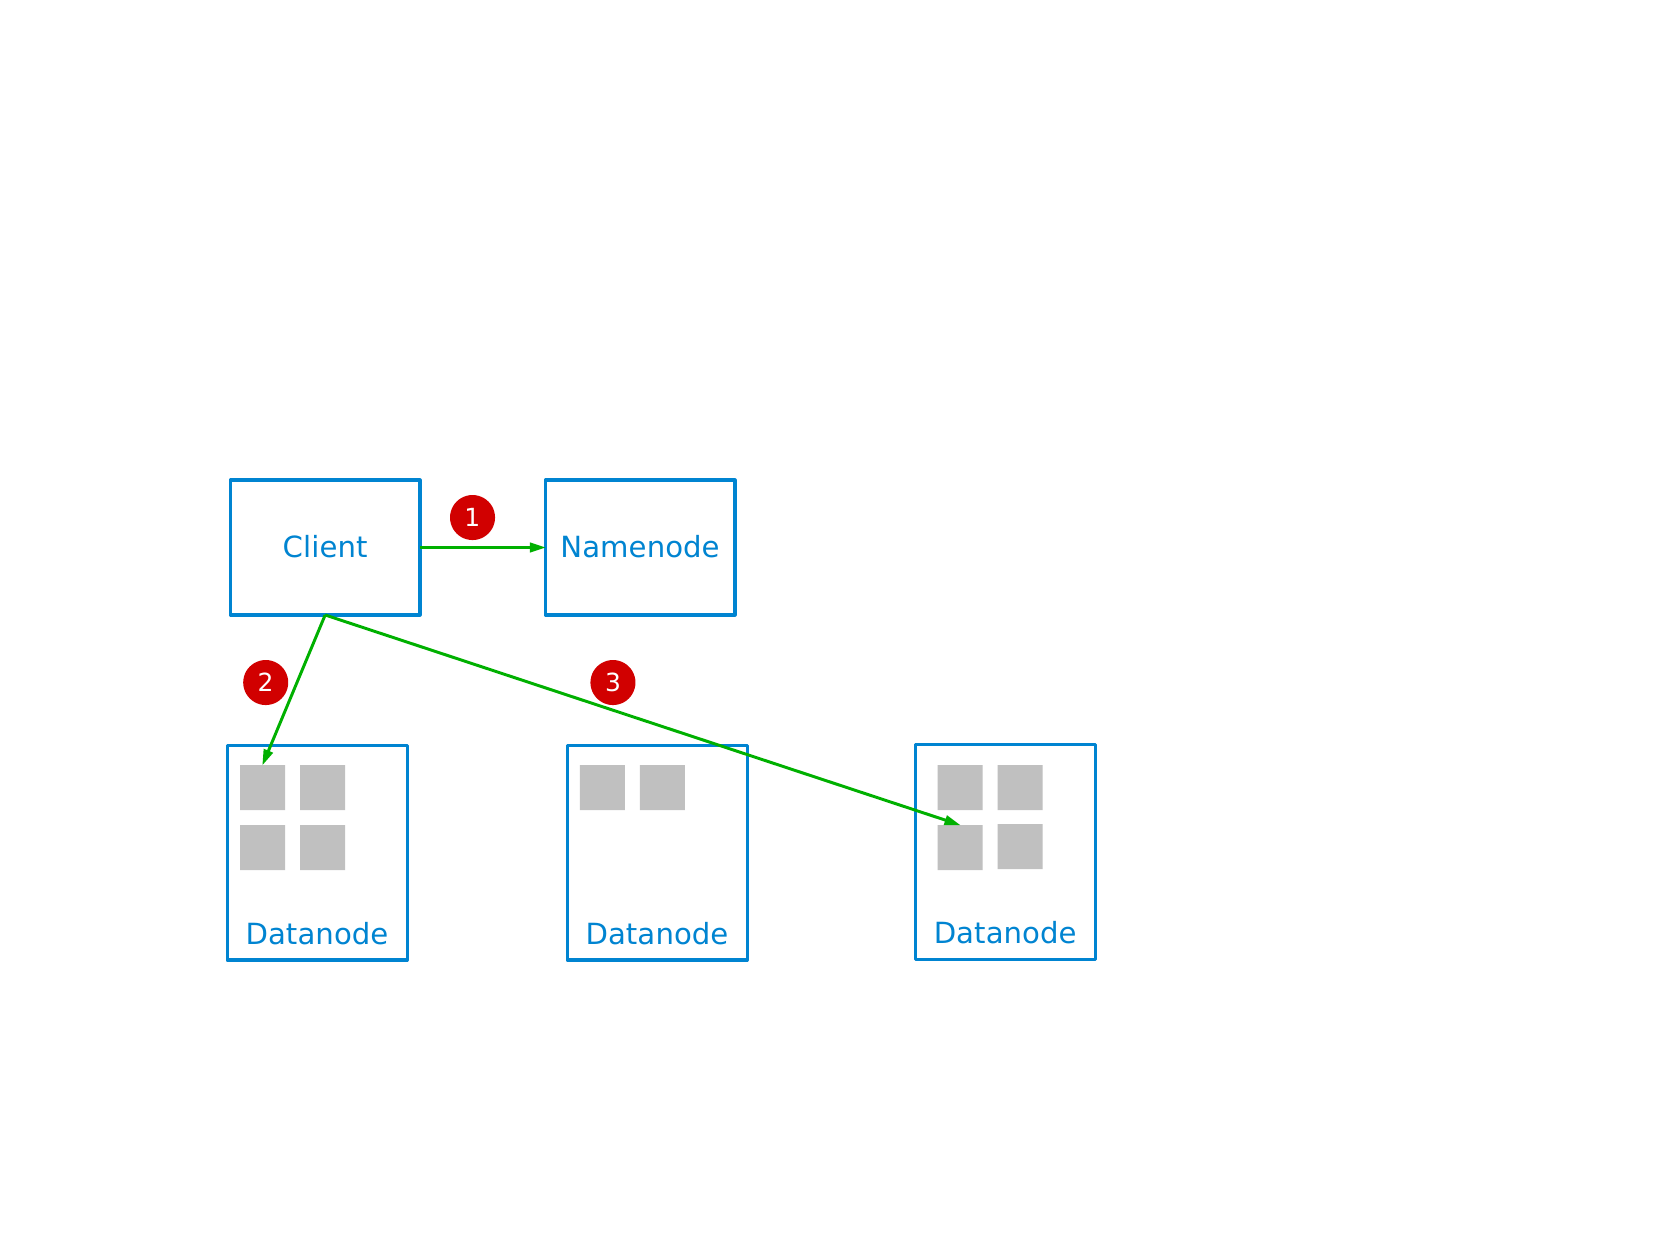

Client
Namenode
1
2
3
Datanode
Datanode
Datanode